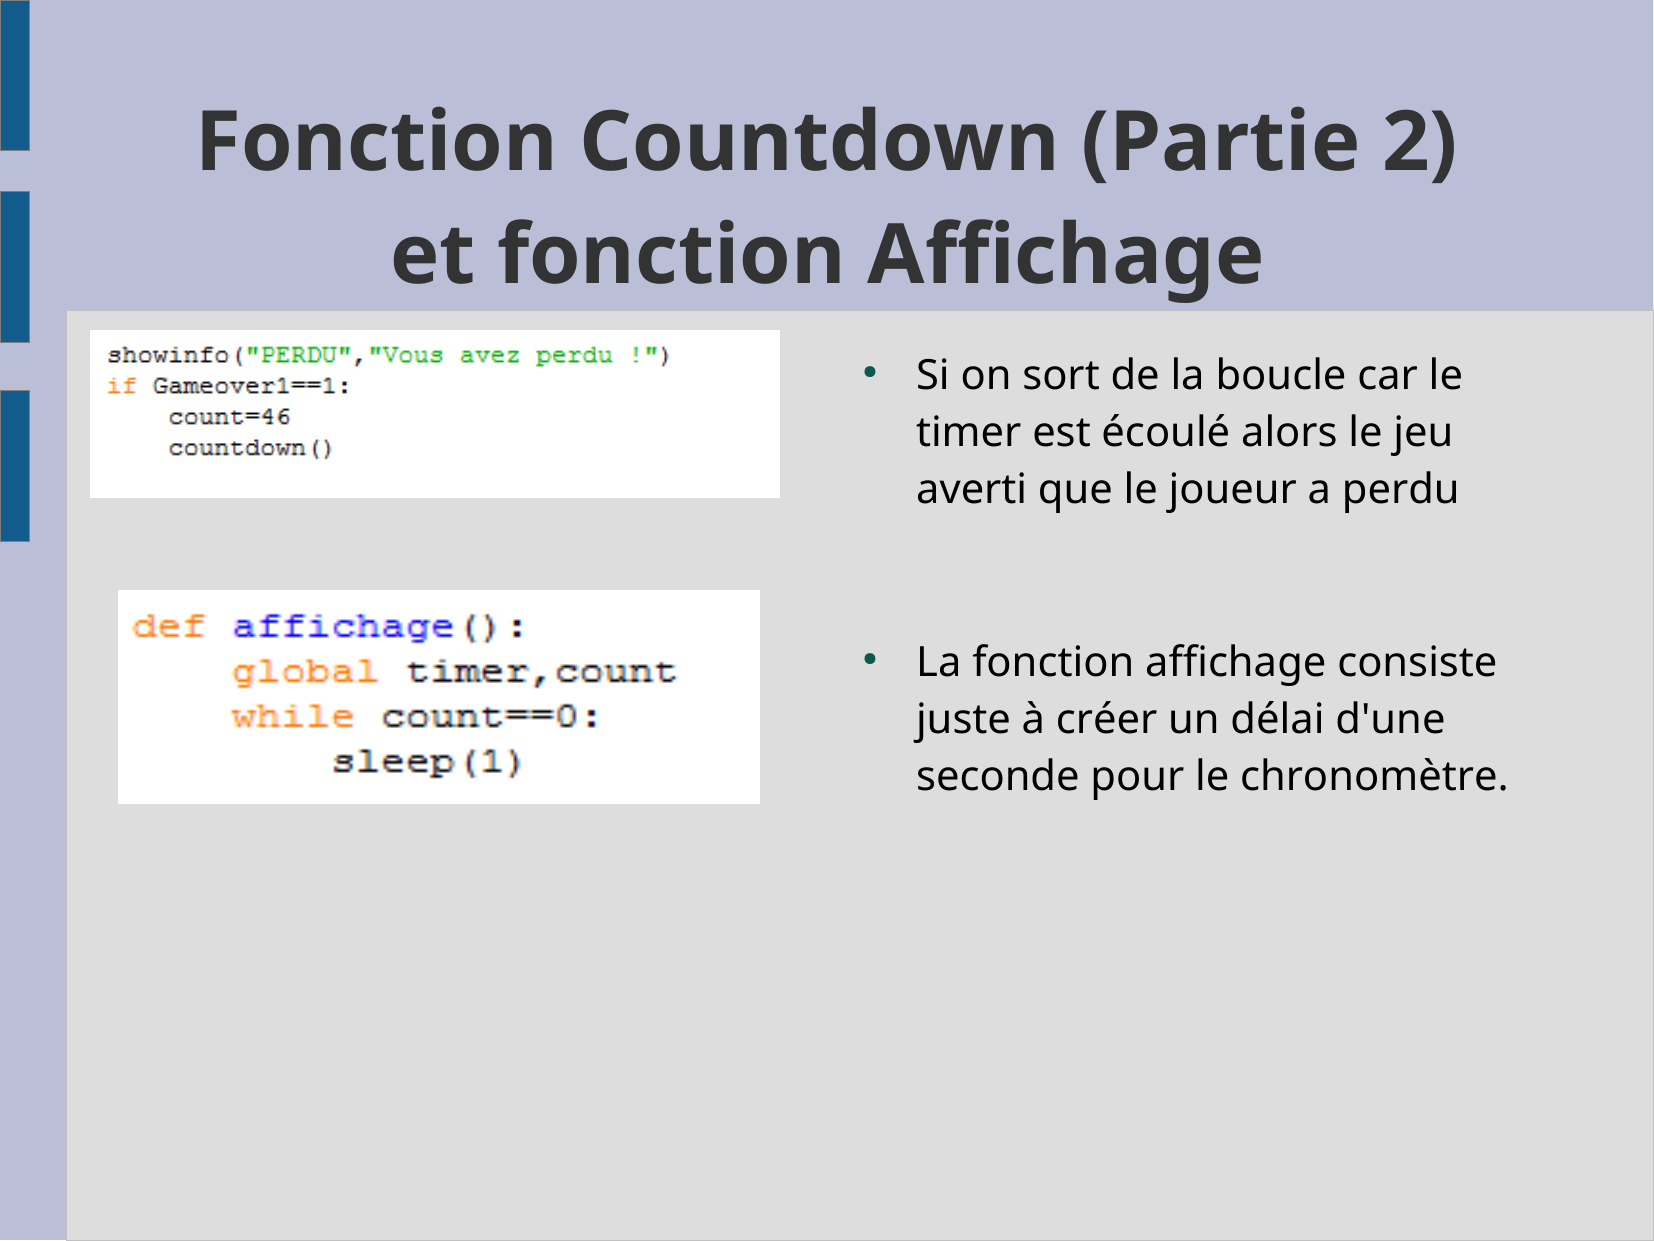

# Fonction Countdown (Partie 2) et fonction Affichage
Si on sort de la boucle car le timer est écoulé alors le jeu averti que le joueur a perdu
La fonction affichage consiste juste à créer un délai d'une seconde pour le chronomètre.